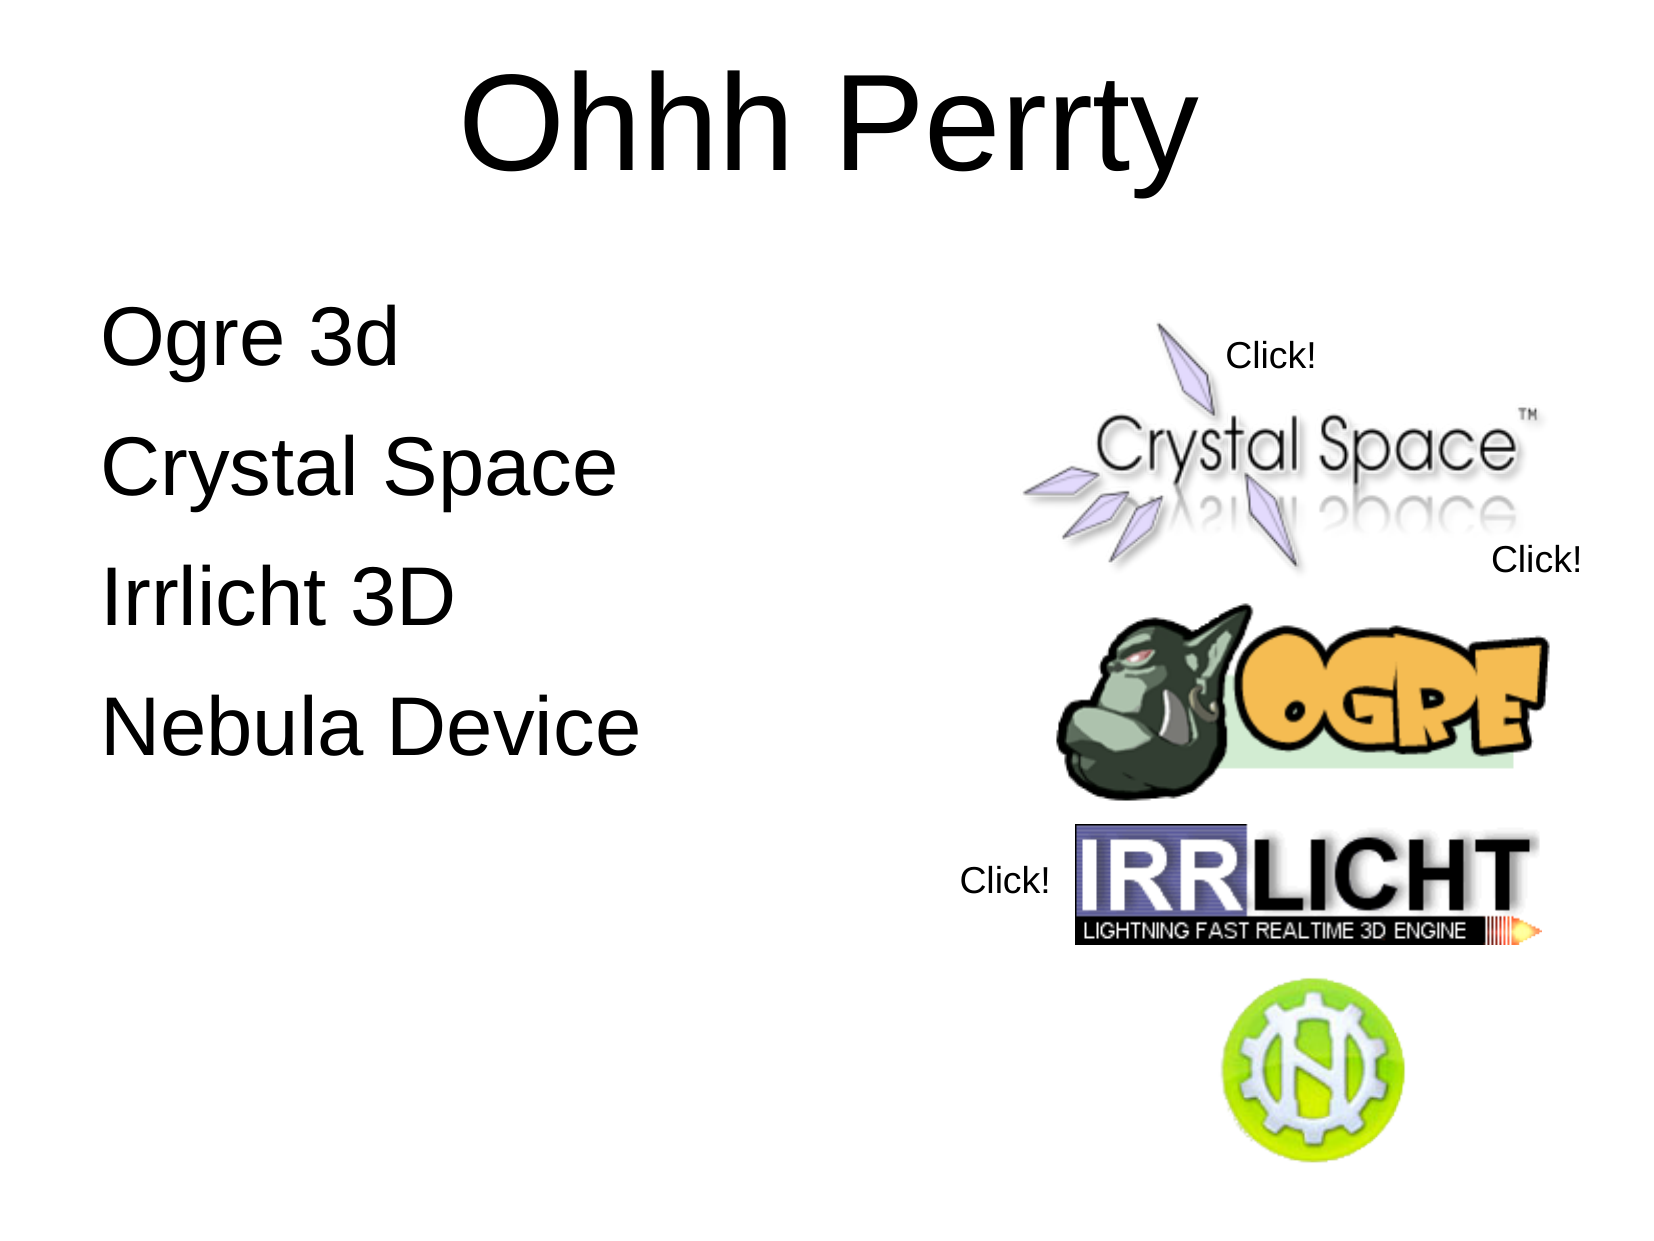

# Ohhh Perrty
Ogre 3d
Crystal Space
Irrlicht 3D
Nebula Device
Click!
Click!
Click!